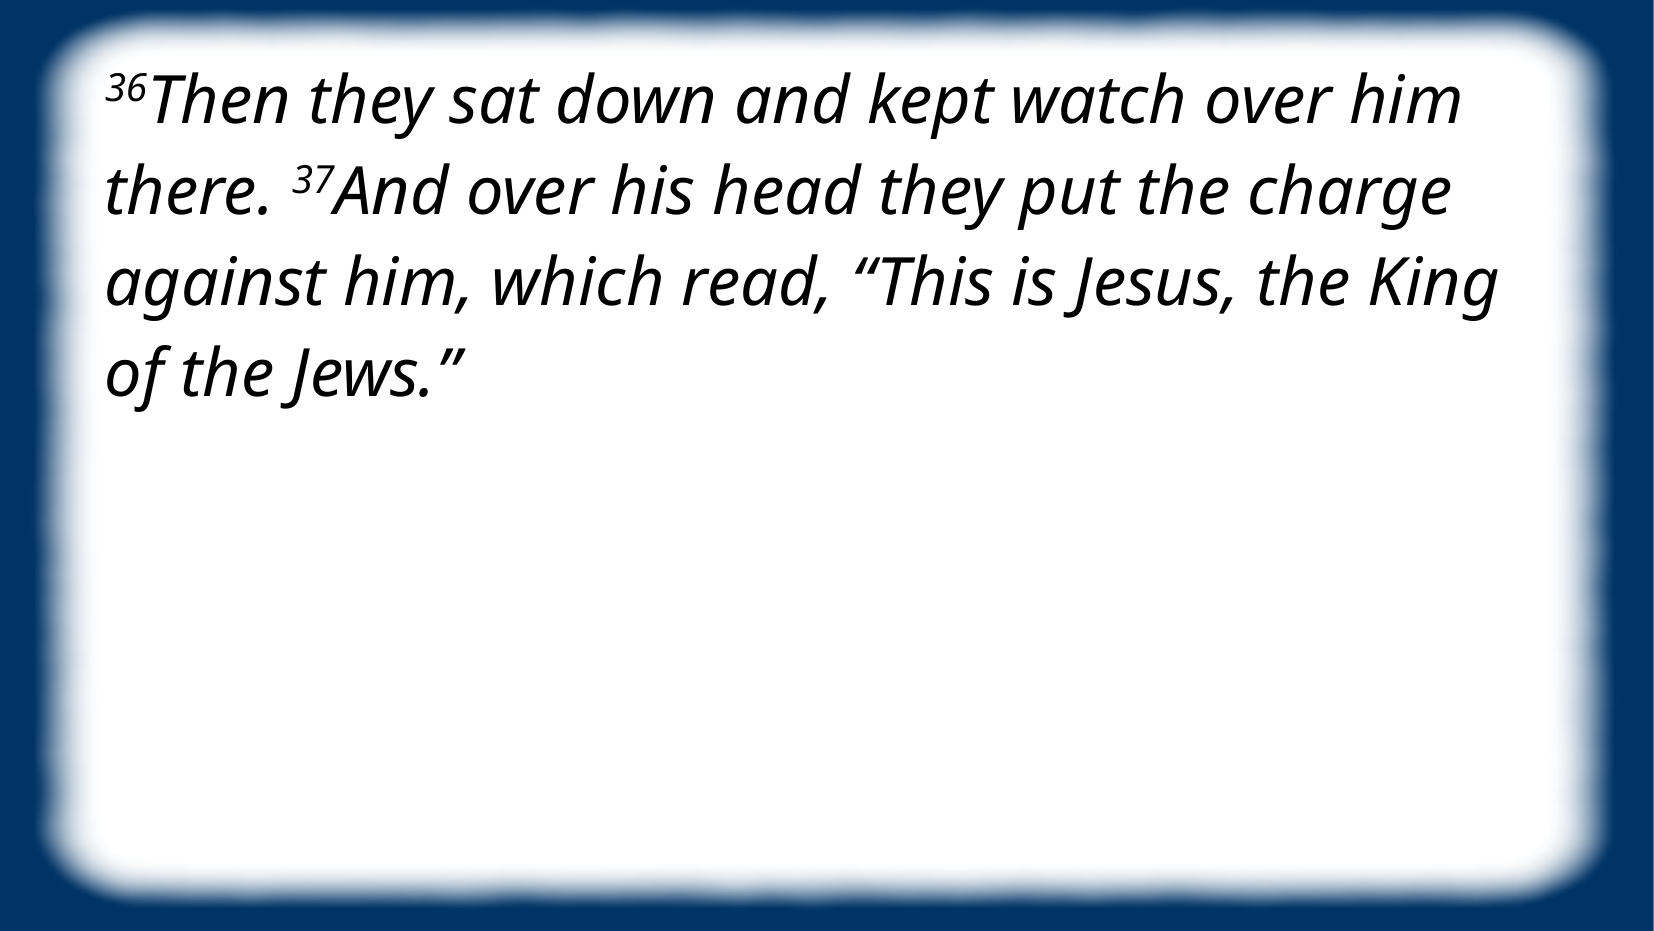

36Then they sat down and kept watch over him there. 37And over his head they put the charge against him, which read, “This is Jesus, the King of the Jews.”